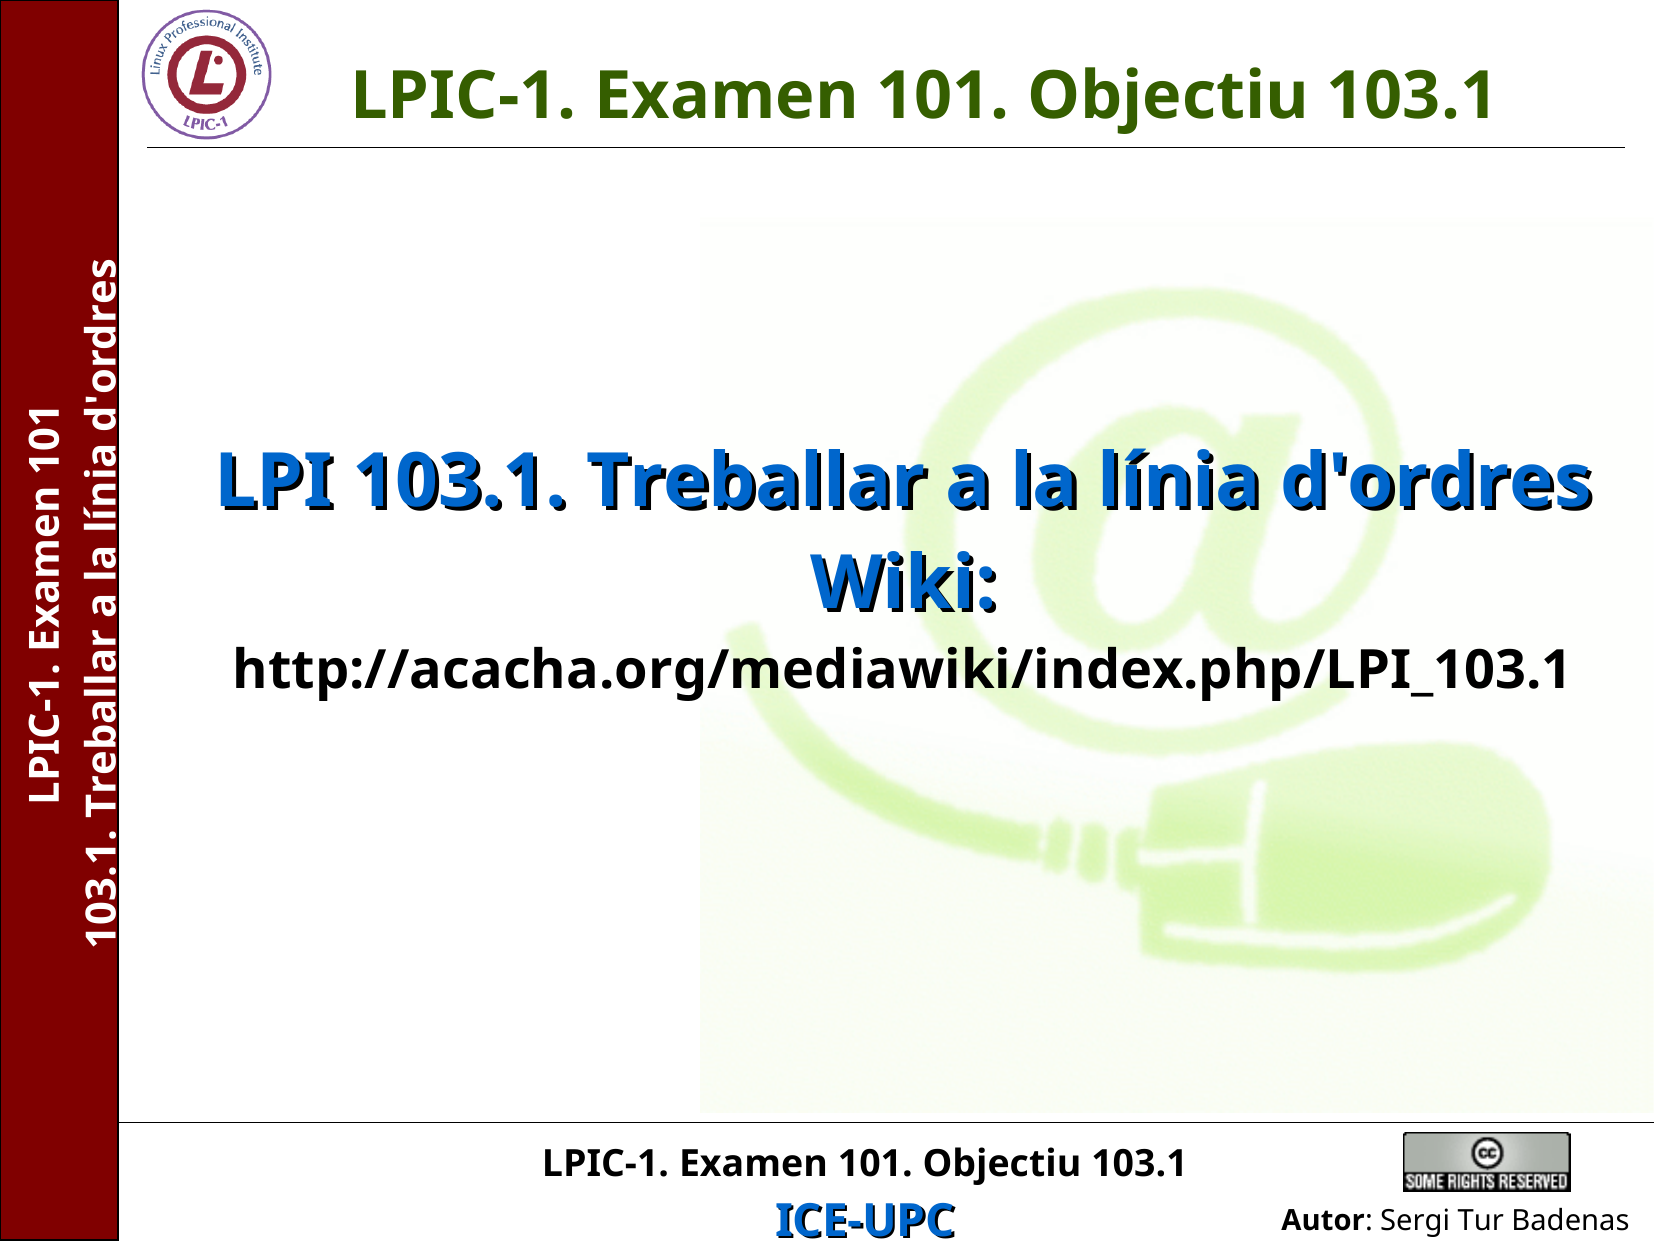

LPIC-1. Examen 101. Objectiu 103.1
# LPI 103.1. Treballar a la línia d'ordres
Wiki:
http://acacha.org/mediawiki/index.php/LPI_103.1